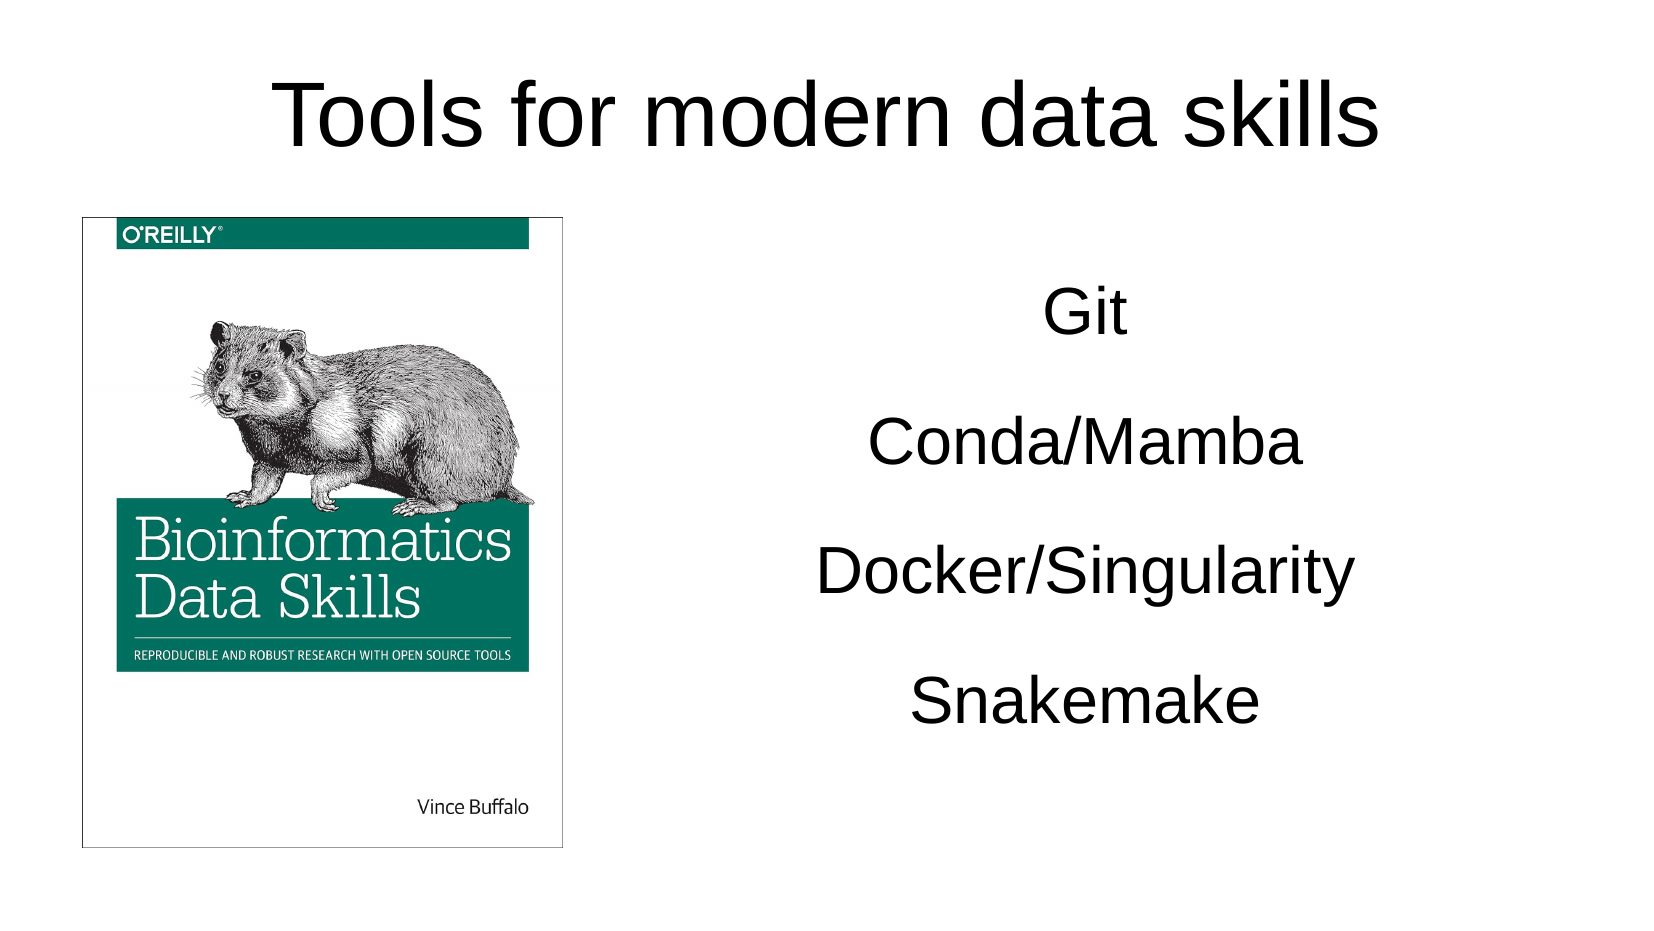

# Tools for modern data skills
Git
Conda/Mamba
Docker/Singularity
Snakemake